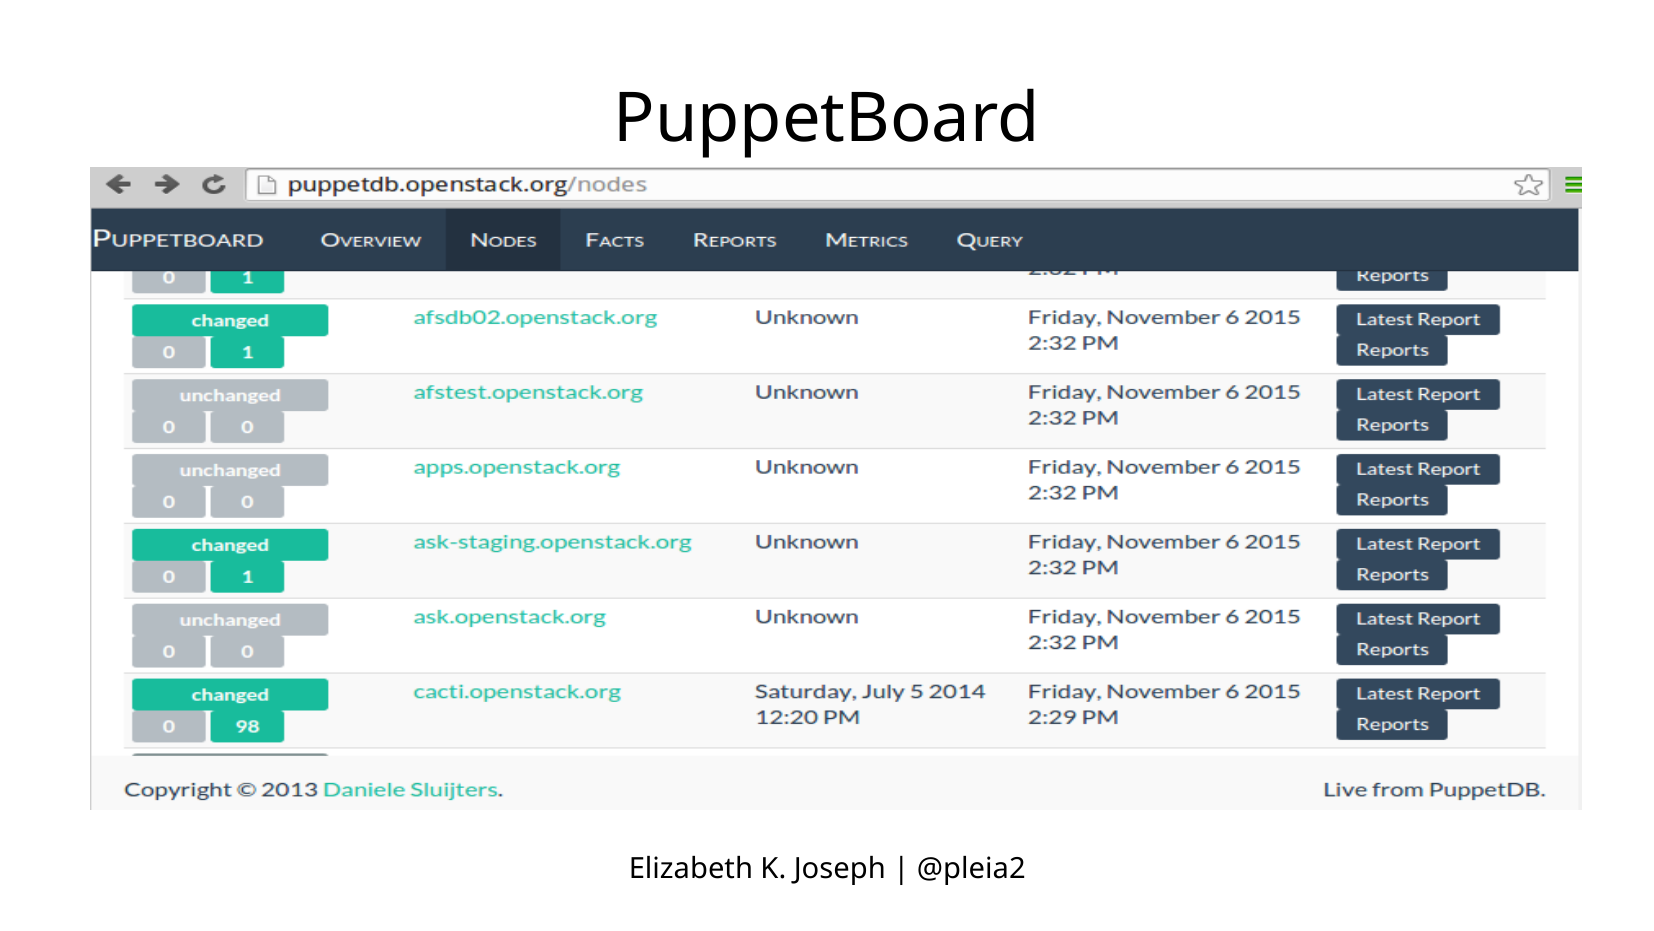

# PuppetBoard
Elizabeth K. Joseph | @pleia2